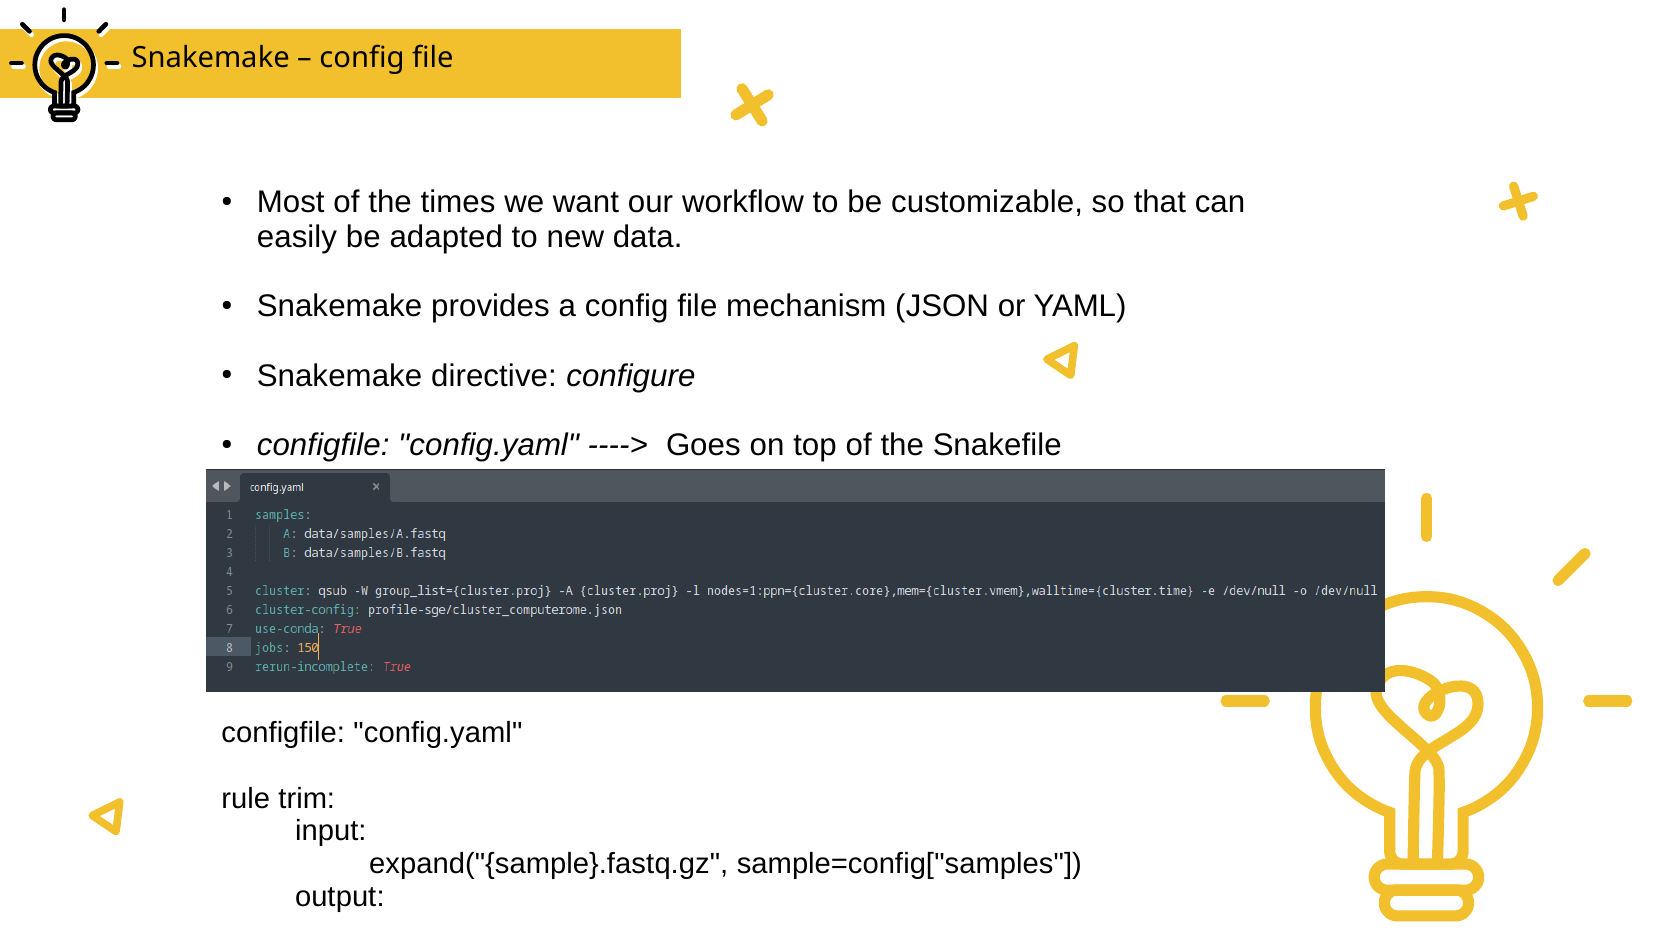

# Snakemake – config file
Most of the times we want our workflow to be customizable, so that can easily be adapted to new data.
Snakemake provides a config file mechanism (JSON or YAML)
Snakemake directive: configure
configfile: "config.yaml" ----> Goes on top of the Snakefile
configfile: "config.yaml"
rule trim:
	input:
		expand("{sample}.fastq.gz", sample=config["samples"])
	output: